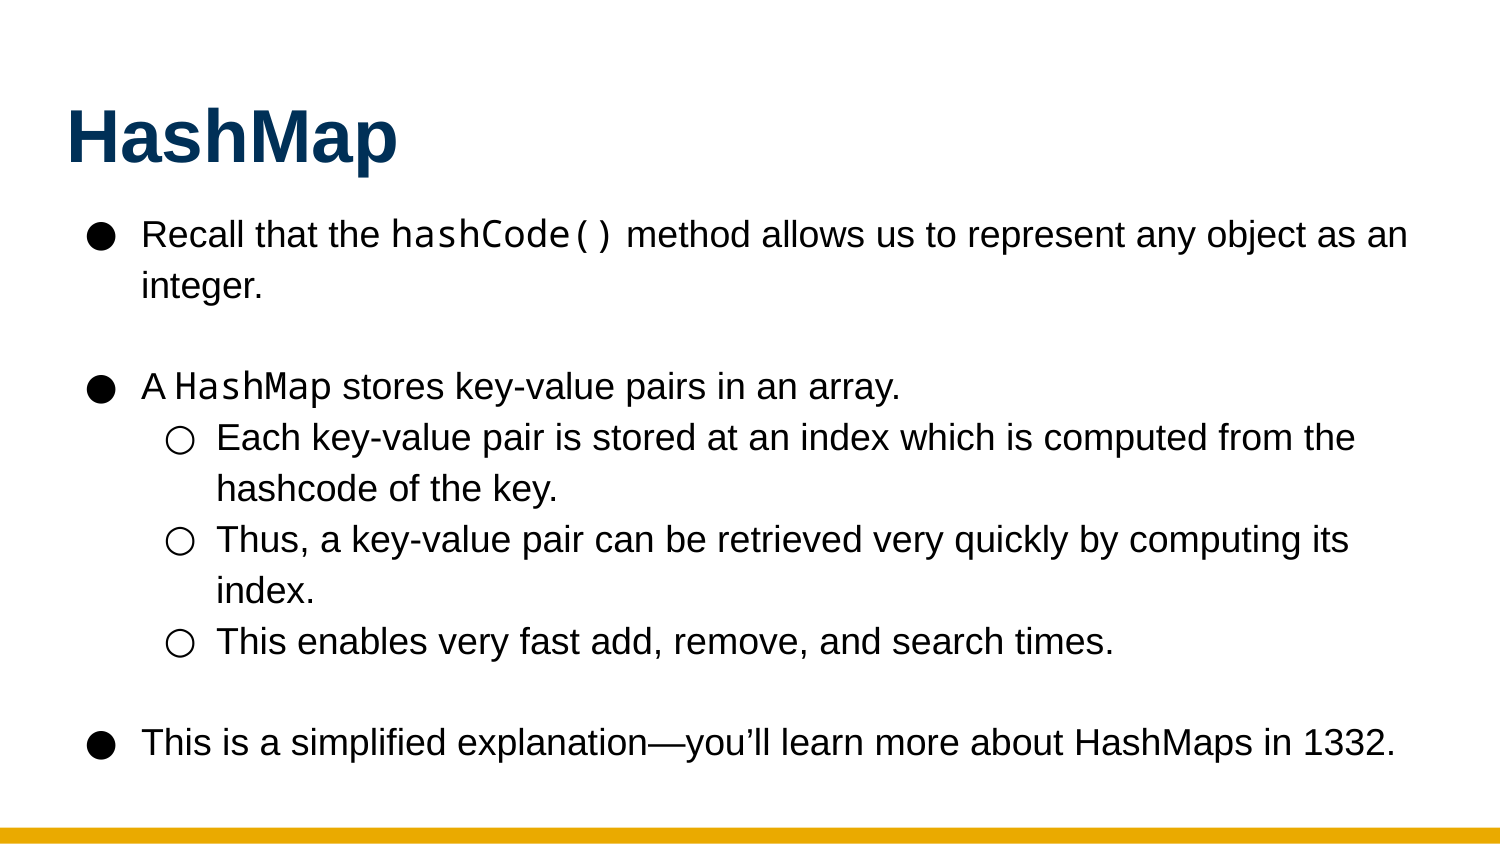

# HashMap
Recall that the hashCode() method allows us to represent any object as an integer.
A HashMap stores key-value pairs in an array.
Each key-value pair is stored at an index which is computed from the hashcode of the key.
Thus, a key-value pair can be retrieved very quickly by computing its index.
This enables very fast add, remove, and search times.
This is a simplified explanation—you’ll learn more about HashMaps in 1332.